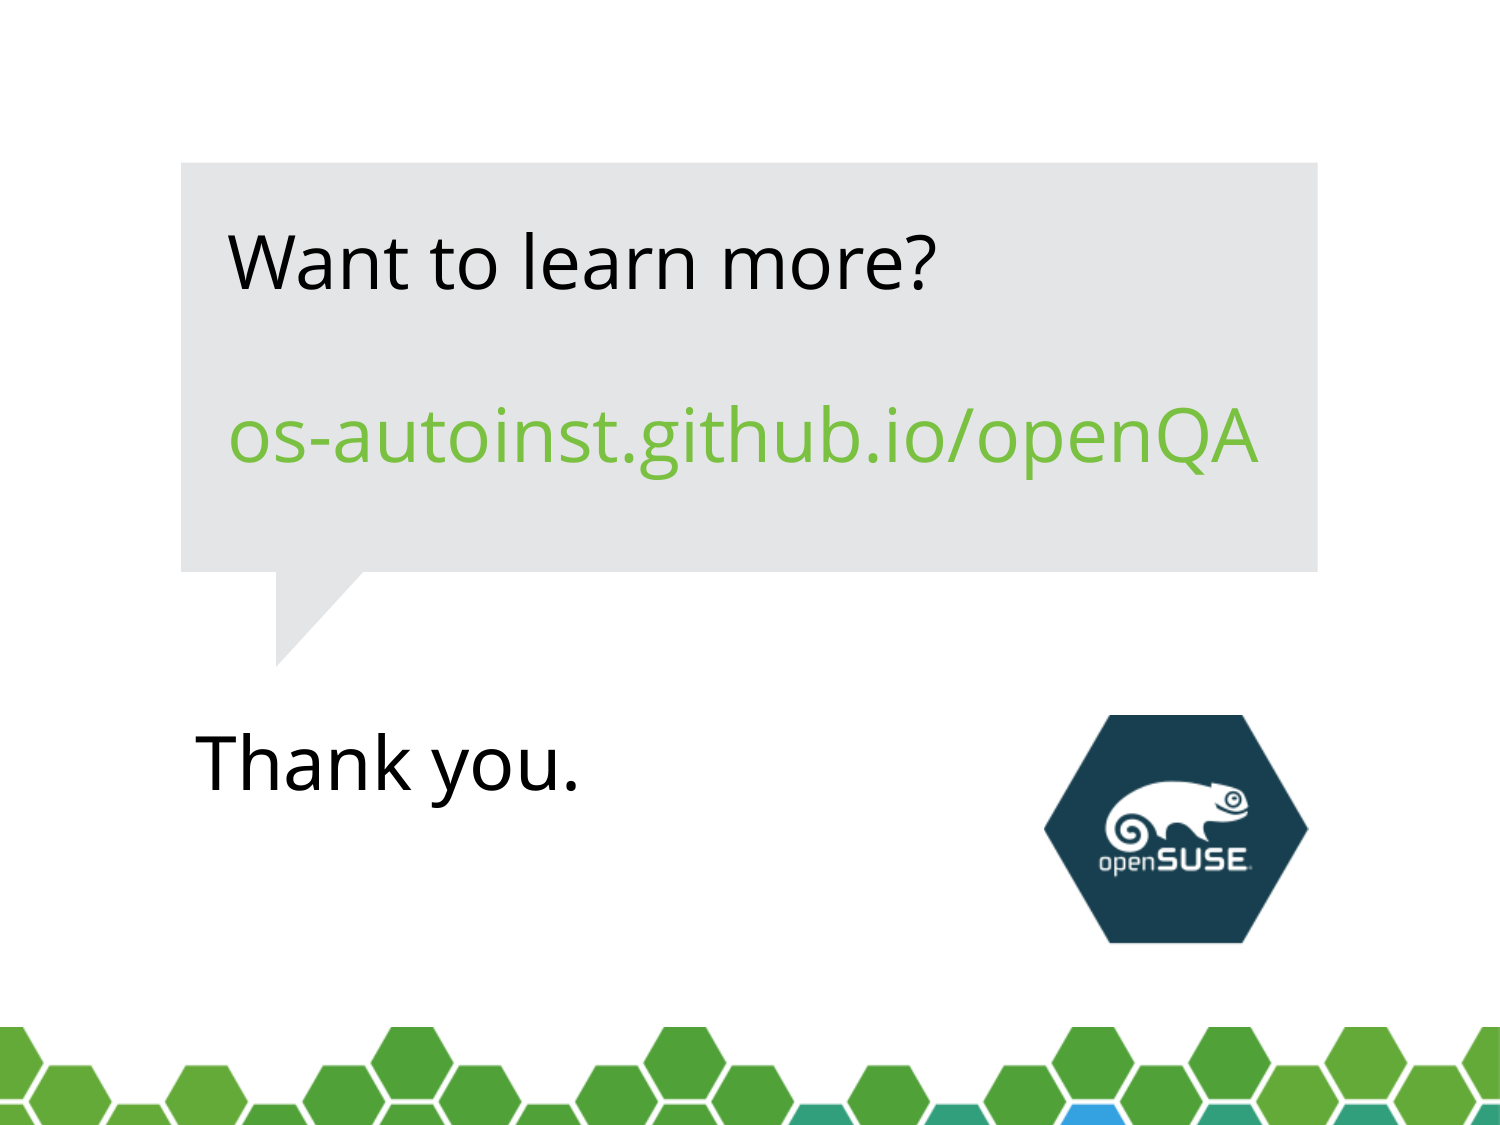

Want to learn more?
os-autoinst.github.io/openQA
# Text goes here